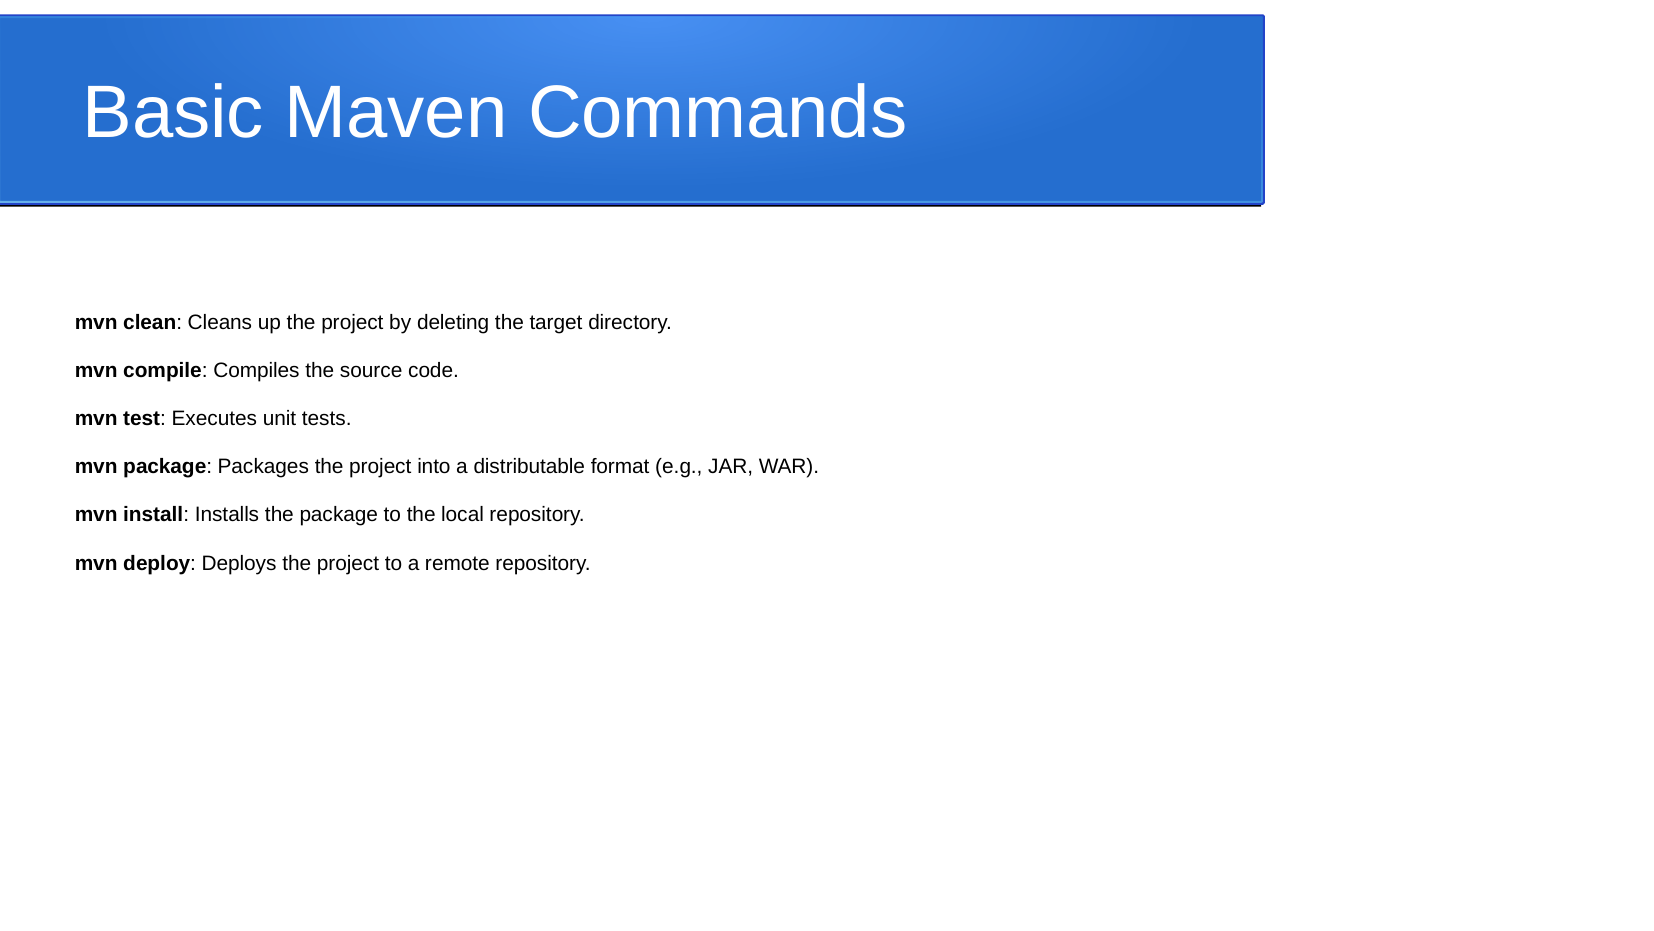

# Basic Maven Commands
mvn clean: Cleans up the project by deleting the target directory.
mvn compile: Compiles the source code.
mvn test: Executes unit tests.
mvn package: Packages the project into a distributable format (e.g., JAR, WAR).
mvn install: Installs the package to the local repository.
mvn deploy: Deploys the project to a remote repository.